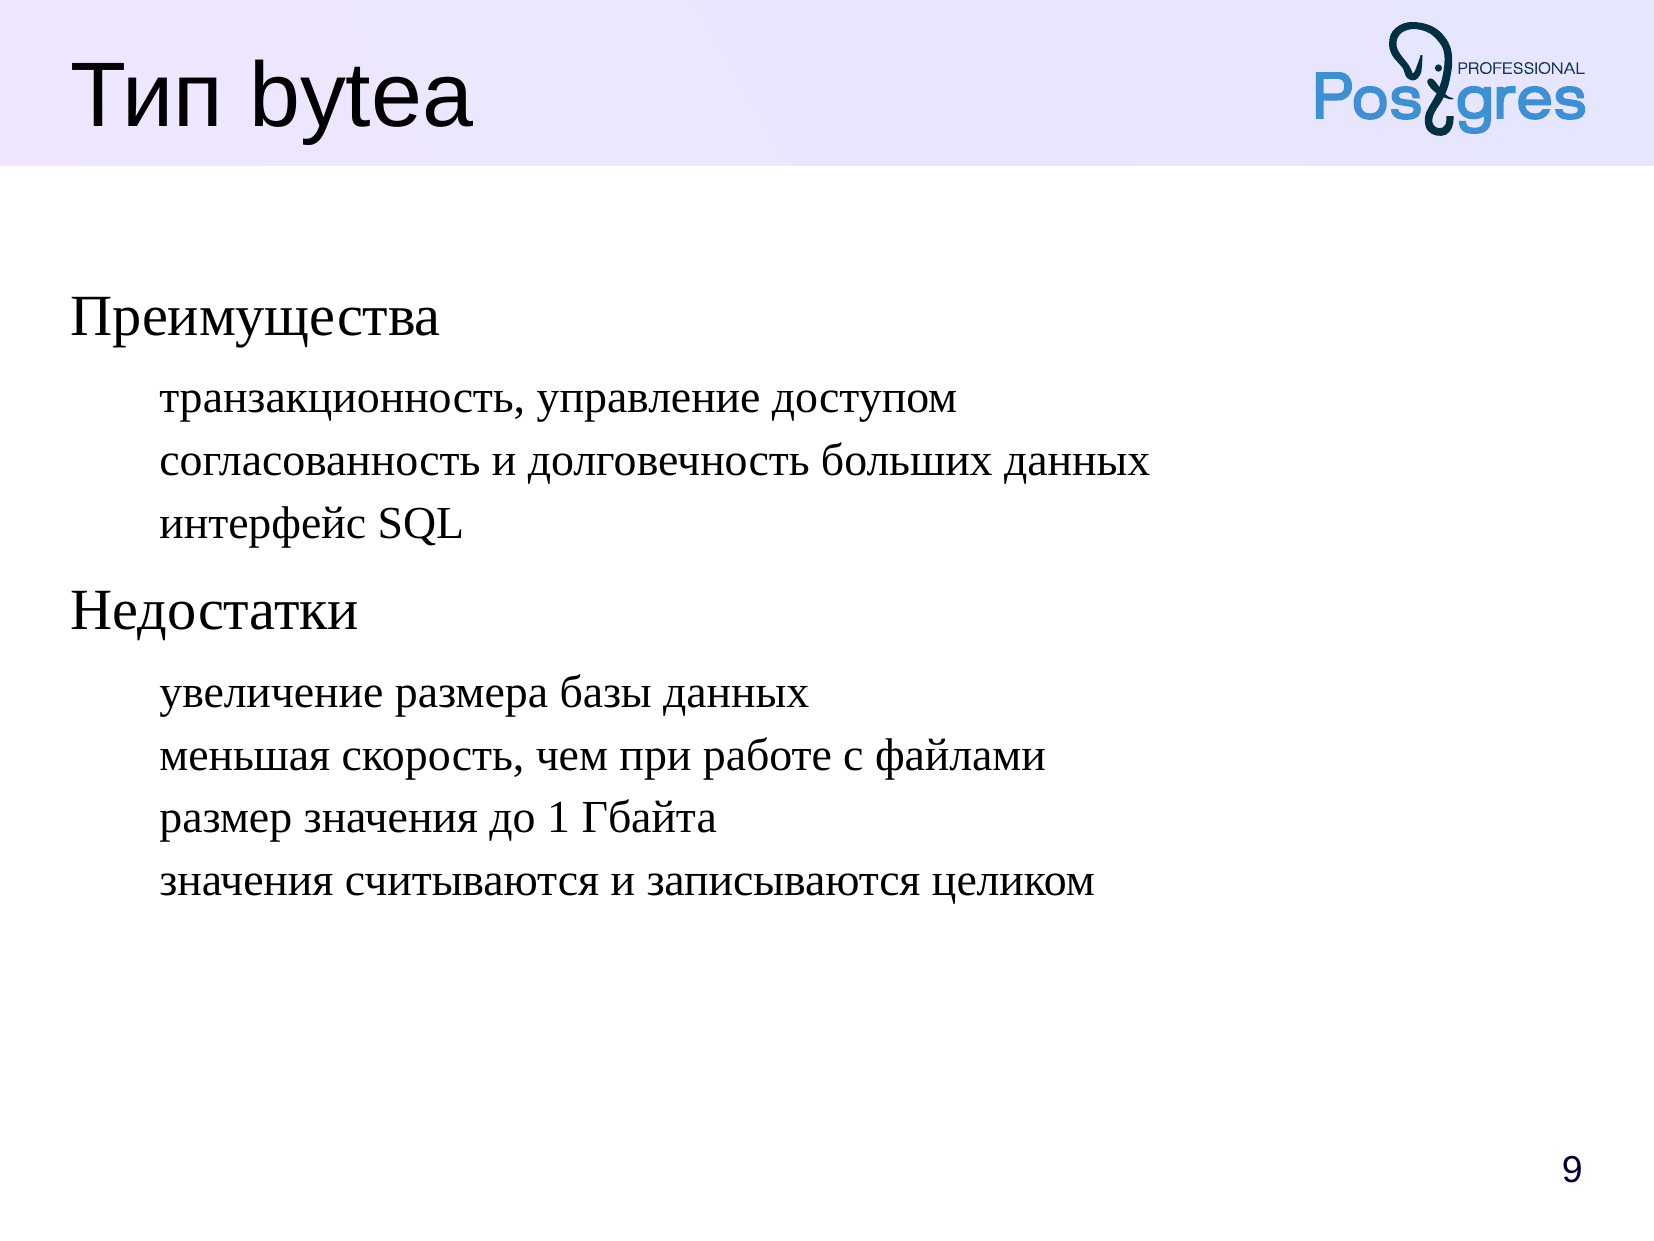

# Тип bytea
Преимущества
транзакционность, управление доступом
согласованность и долговечность больших данных
интерфейс SQL
Недостатки
увеличение размера базы данных
меньшая скорость, чем при работе с файлами
размер значения до 1 Гбайта
значения считываются и записываются целиком